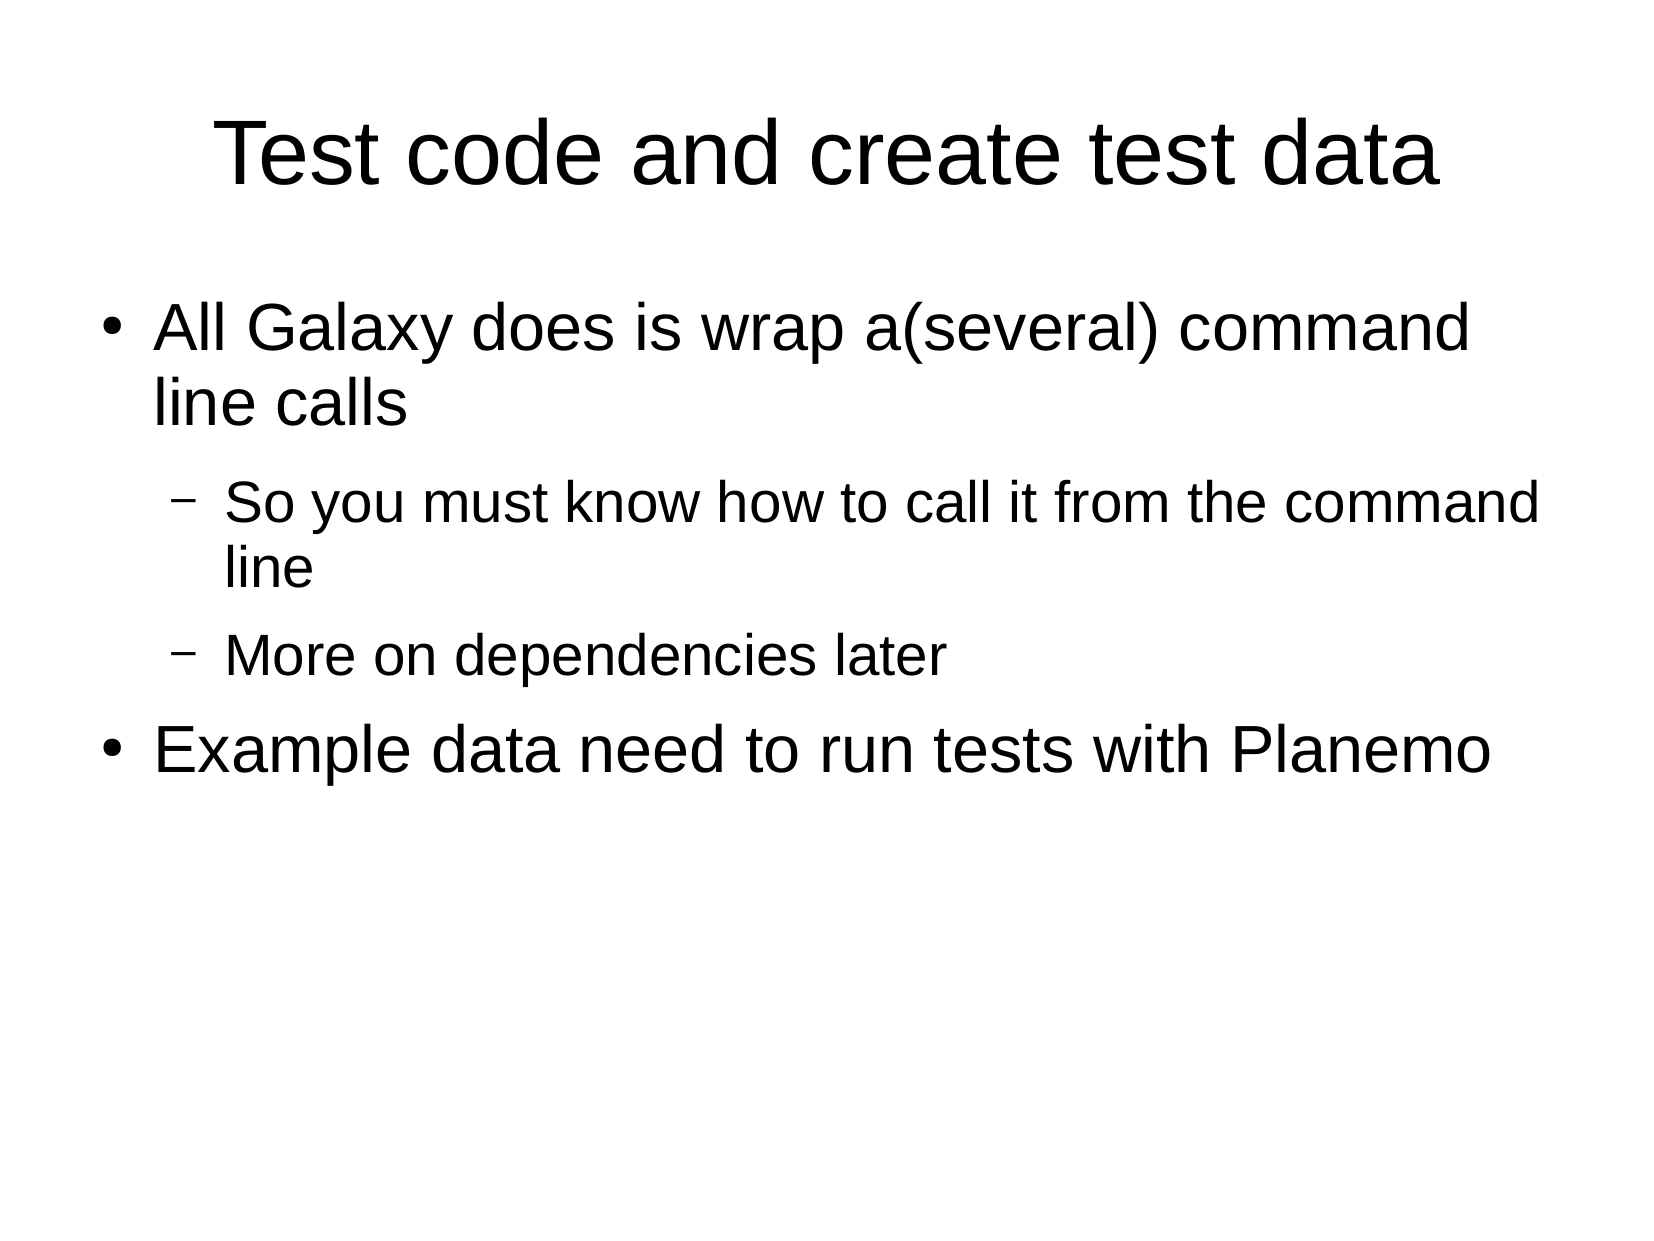

# Test code and create test data
All Galaxy does is wrap a(several) command line calls
So you must know how to call it from the command line
More on dependencies later
Example data need to run tests with Planemo